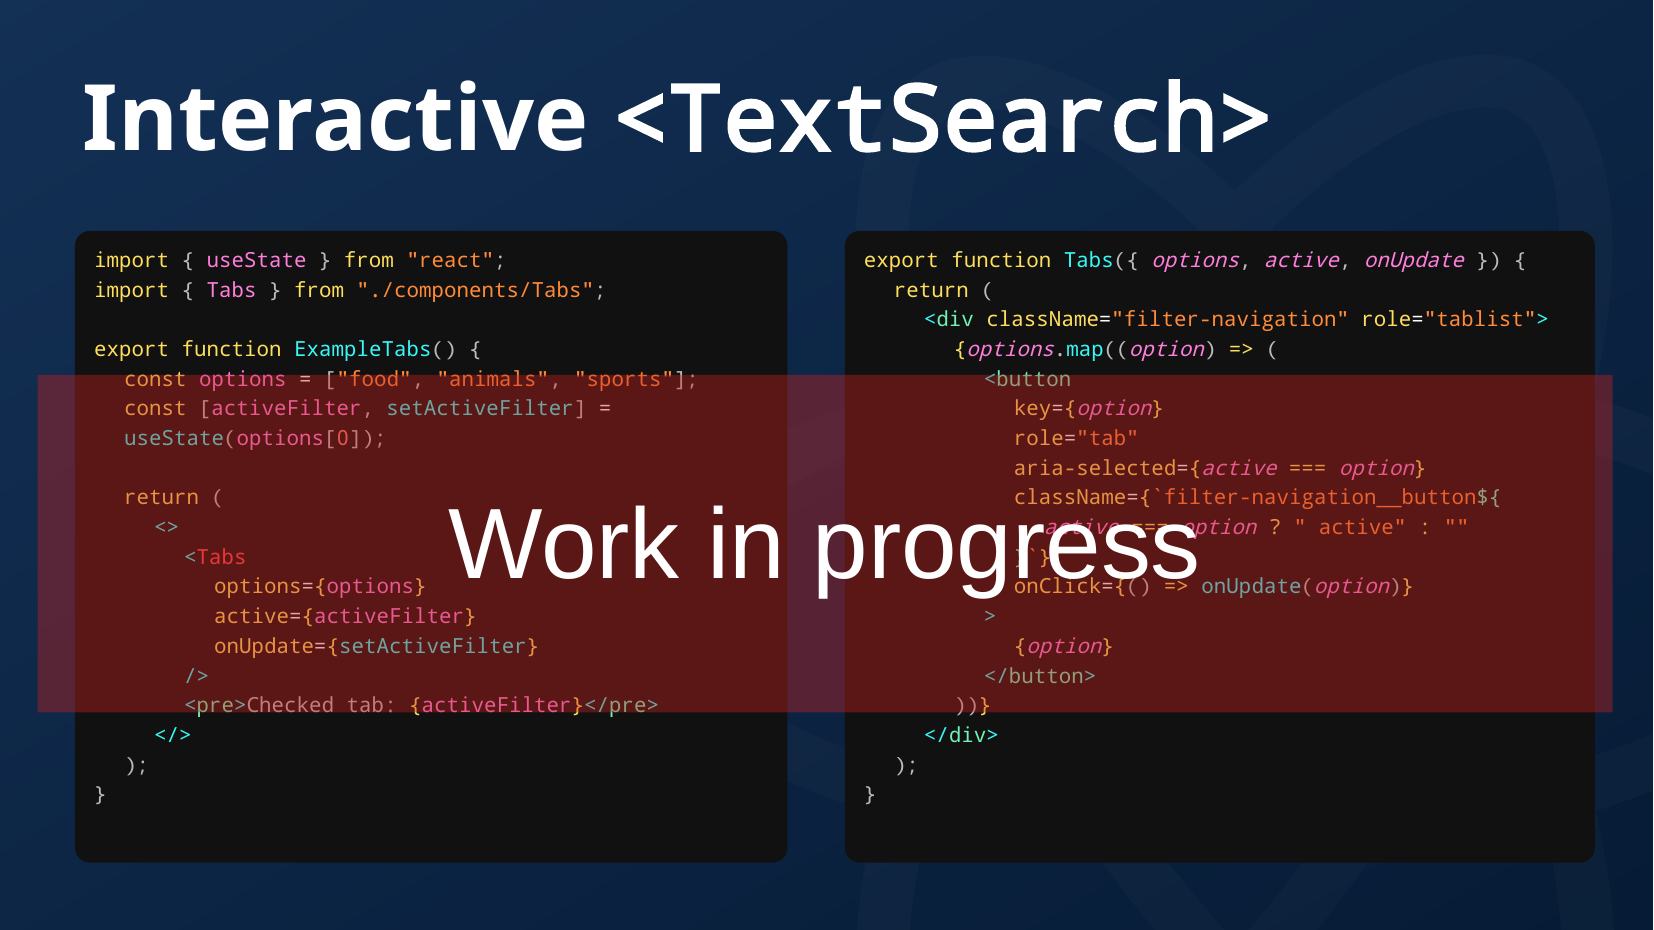

# Interactive <TextSearch>
import { useState } from "react";
import { Tabs } from "./components/Tabs";
export function ExampleTabs() {
const options = ["food", "animals", "sports"];
const [activeFilter, setActiveFilter] = useState(options[0]);
return (
<>
<Tabs
options={options}
active={activeFilter}
onUpdate={setActiveFilter}
/>
<pre>Checked tab: {activeFilter}</pre>
</>
);
}
export function Tabs({ options, active, onUpdate }) {
return (
<div className="filter-navigation" role="tablist">
{options.map((option) => (
<button
key={option}
role="tab"
aria-selected={active === option}
className={`filter-navigation__button${
active === option ? " active" : ""
}`}
onClick={() => onUpdate(option)}
>
{option}
</button>
))}
</div>
);
}
Work in progress